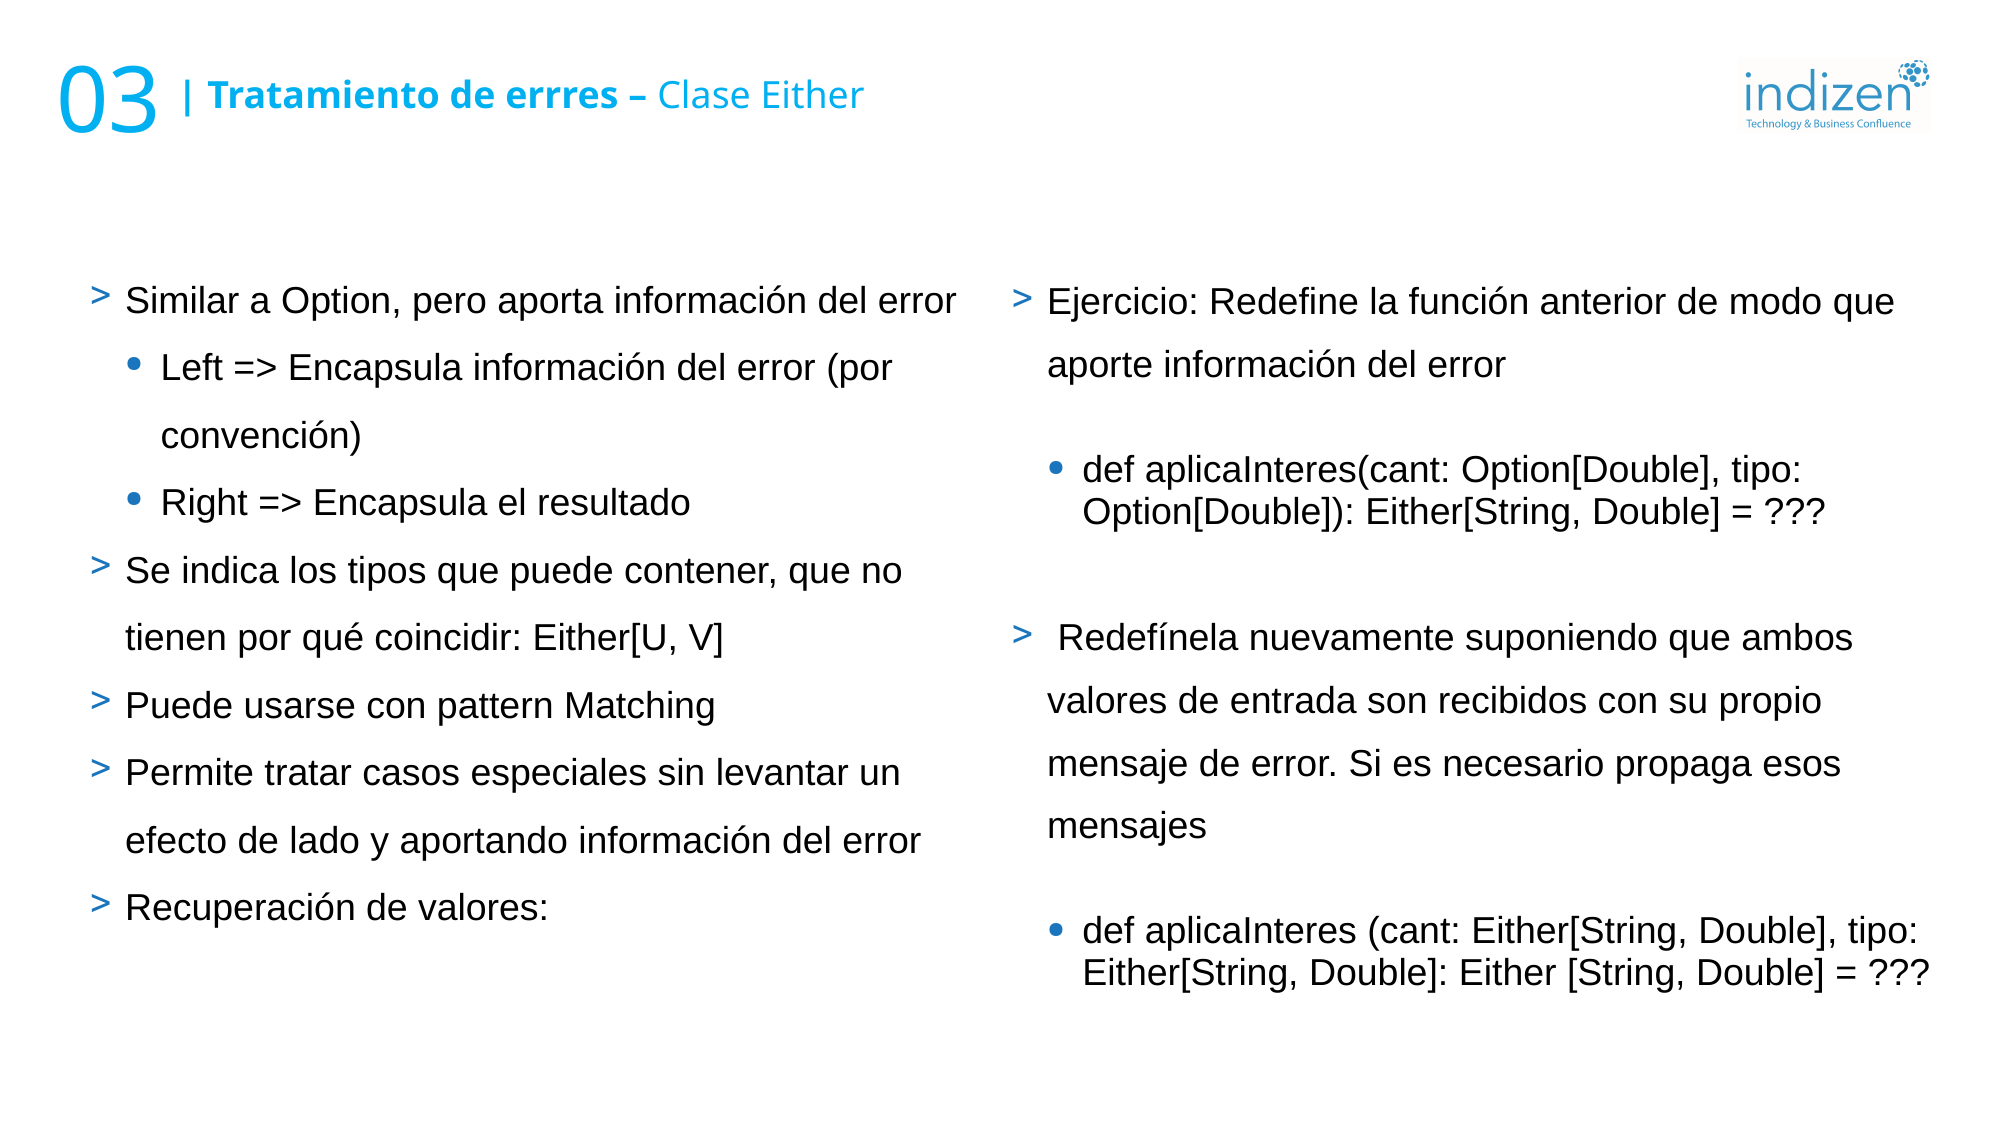

03
| Tratamiento de errres – Clase Either
Similar a Option, pero aporta información del error
Left => Encapsula información del error (por convención)
Right => Encapsula el resultado
Se indica los tipos que puede contener, que no tienen por qué coincidir: Either[U, V]
Puede usarse con pattern Matching
Permite tratar casos especiales sin levantar un efecto de lado y aportando información del error
Recuperación de valores:
Ejercicio: Redefine la función anterior de modo que aporte información del error
def aplicaInteres(cant: Option[Double], tipo: Option[Double]): Either[String, Double] = ???
 Redefínela nuevamente suponiendo que ambos valores de entrada son recibidos con su propio mensaje de error. Si es necesario propaga esos mensajes
def aplicaInteres (cant: Either[String, Double], tipo: Either[String, Double]: Either [String, Double] = ???